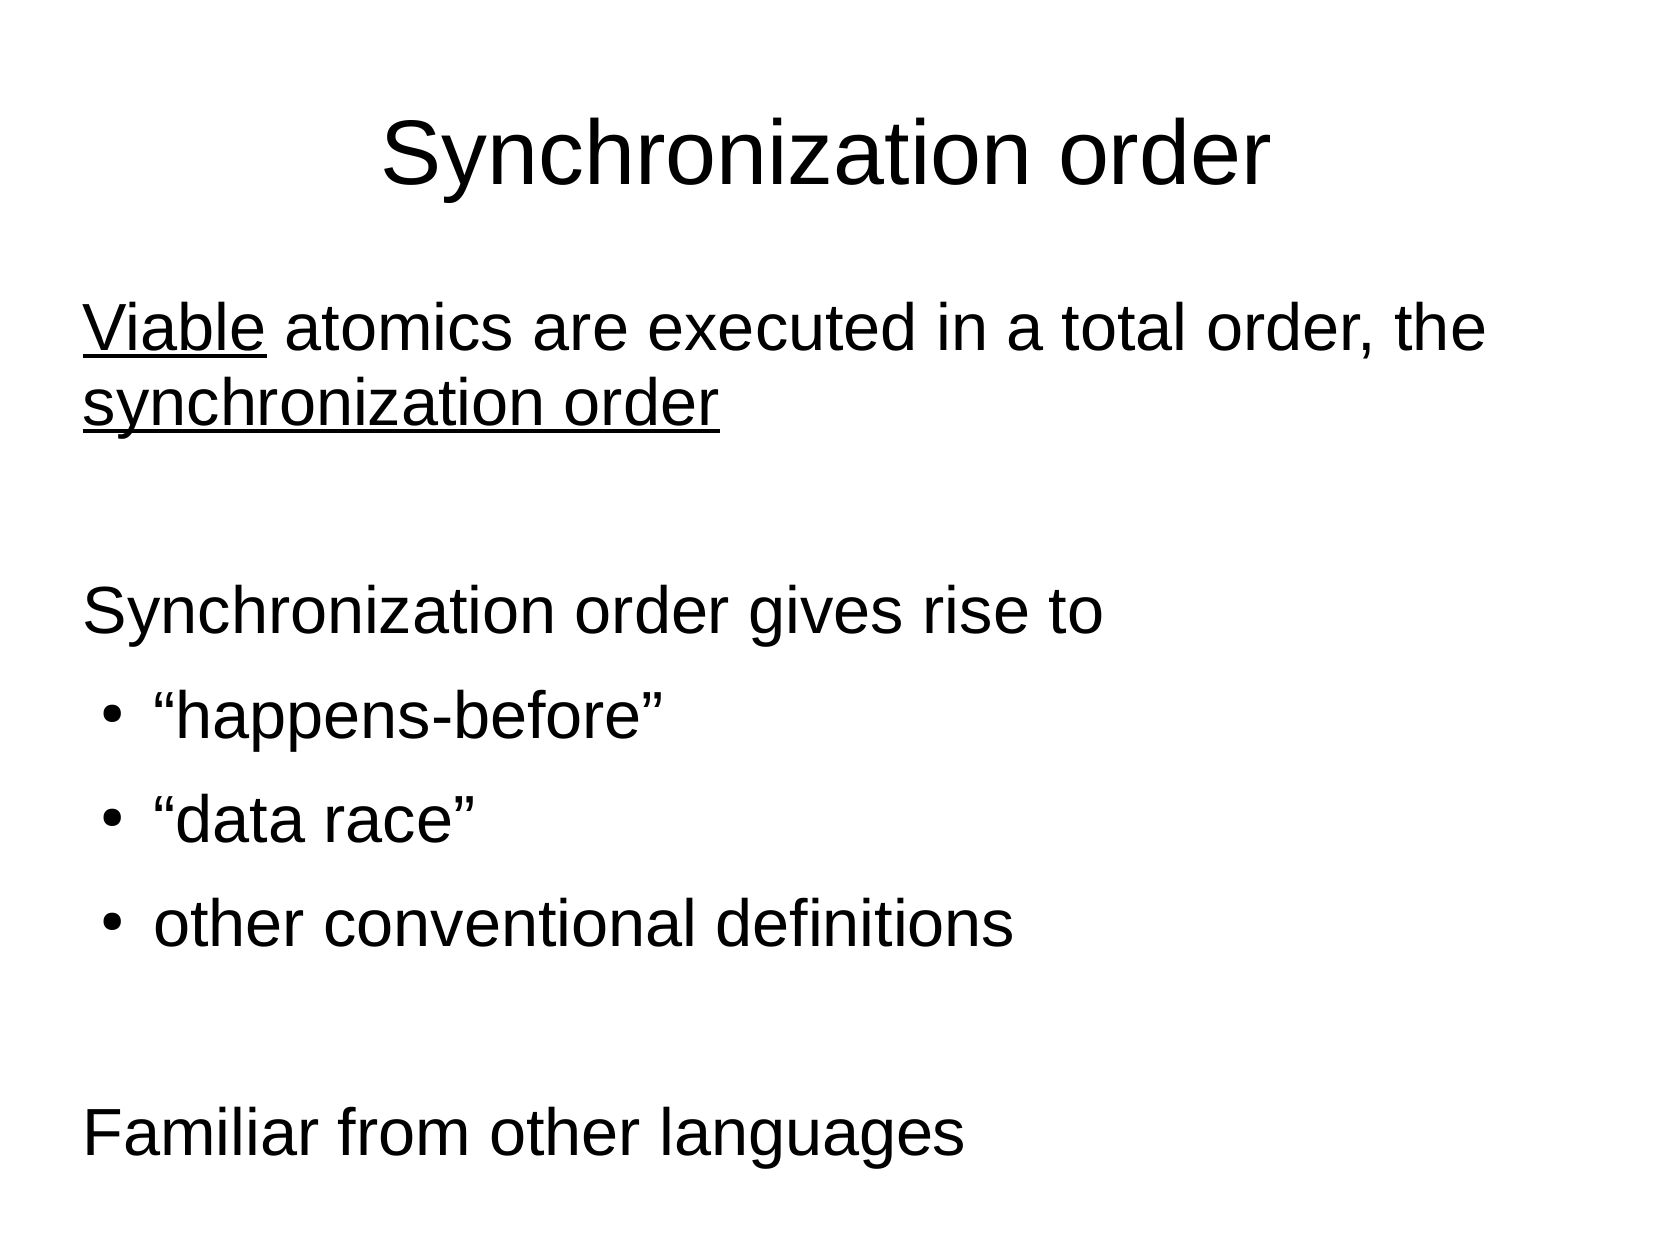

# Synchronization order
Viable atomics are executed in a total order, the synchronization order
Synchronization order gives rise to
“happens-before”
“data race”
other conventional definitions
Familiar from other languages